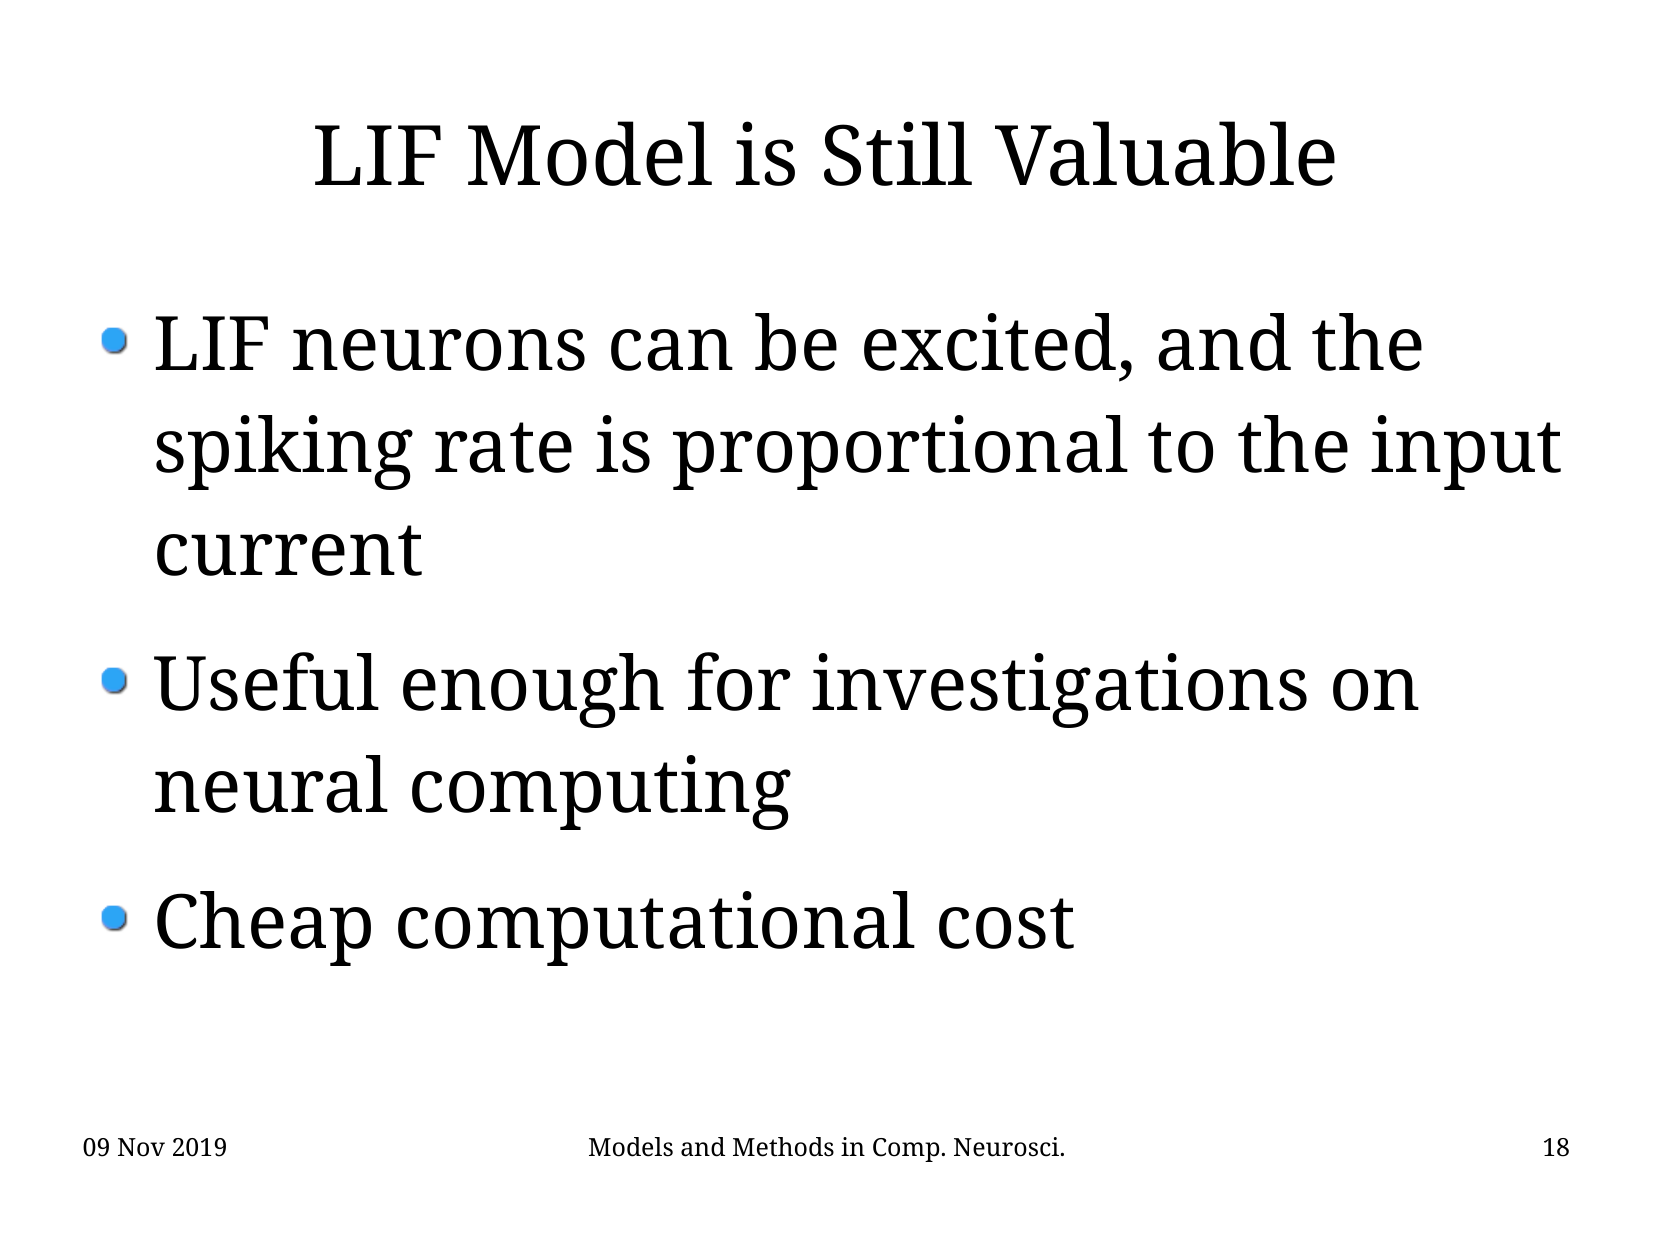

# LIF Model is Still Valuable
LIF neurons can be excited, and the spiking rate is proportional to the input current
Useful enough for investigations on neural computing
Cheap computational cost
09 Nov 2019
Models and Methods in Comp. Neurosci.
18